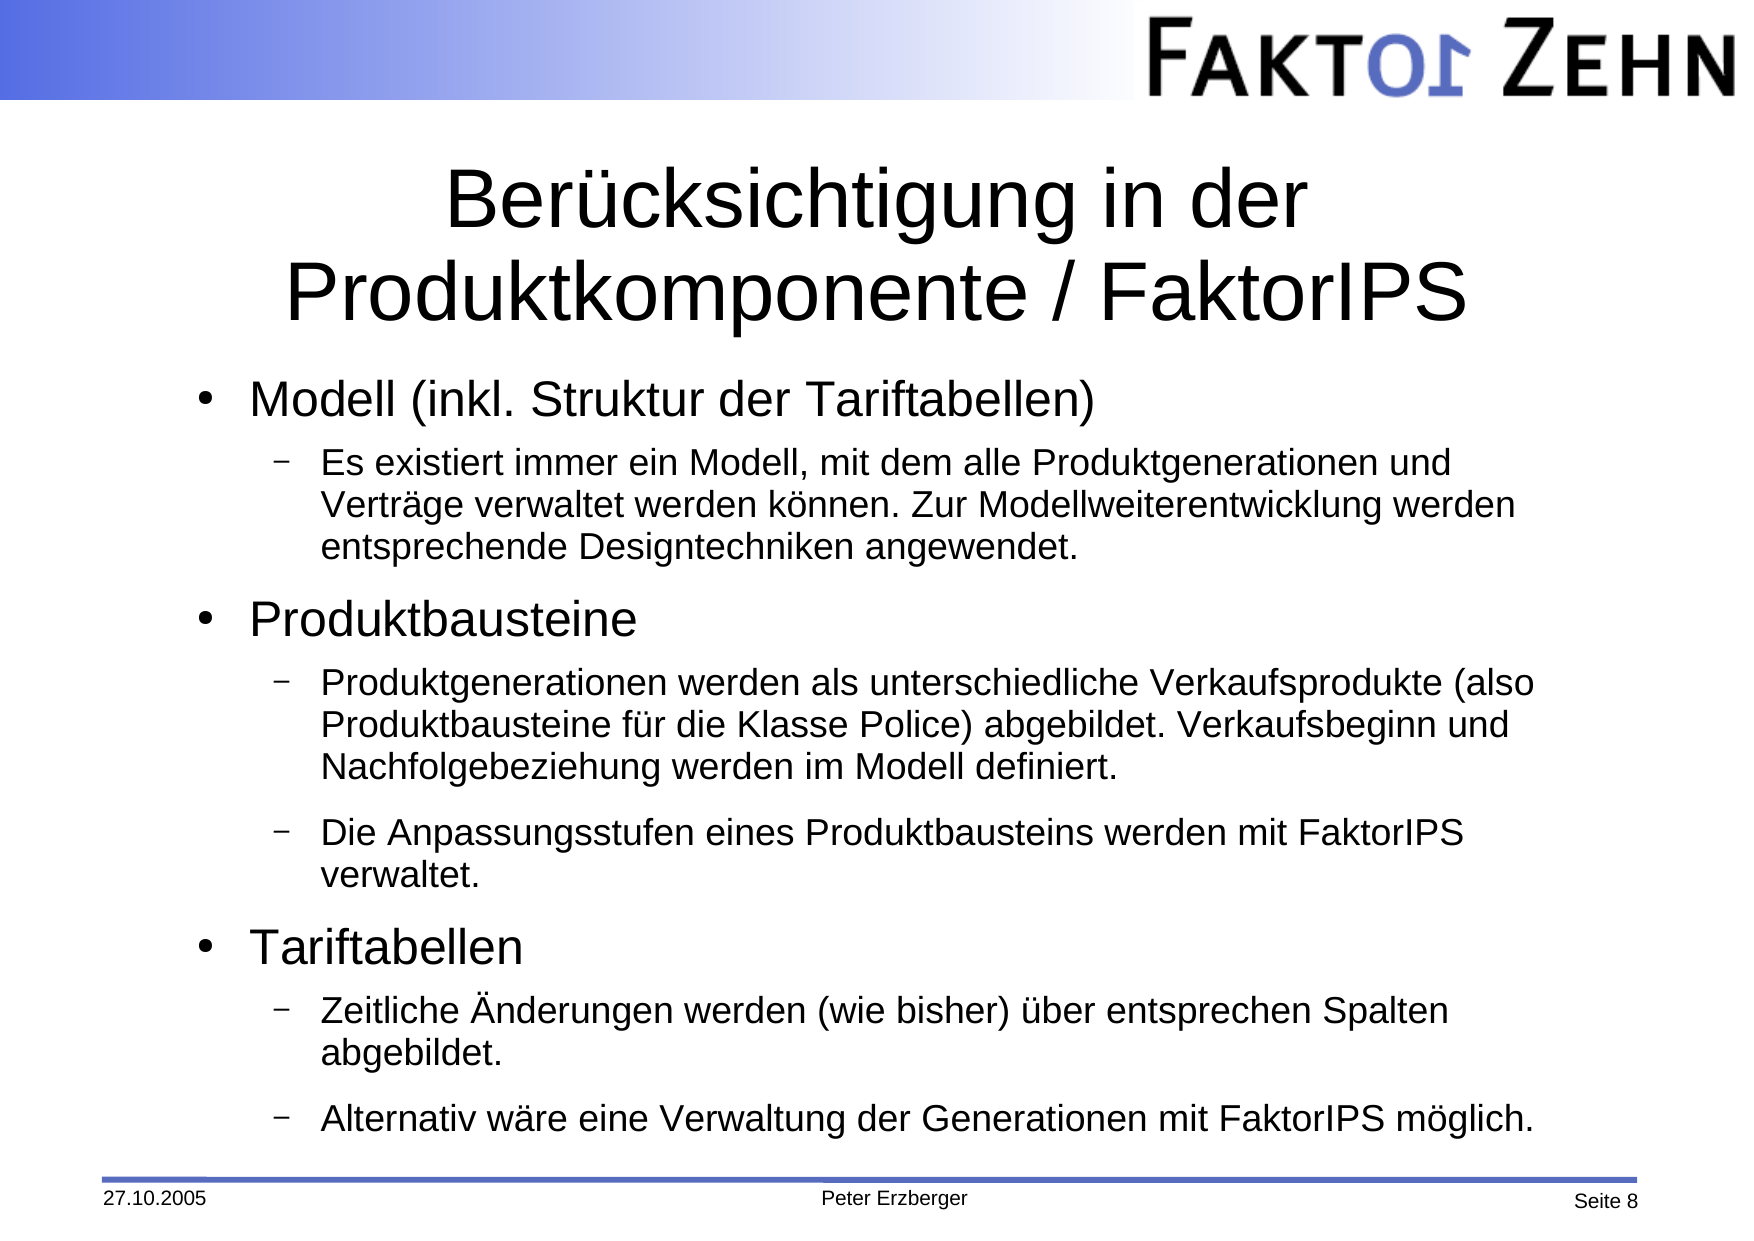

# Berücksichtigung in der Produktkomponente / FaktorIPS
Modell (inkl. Struktur der Tariftabellen)
Es existiert immer ein Modell, mit dem alle Produktgenerationen und Verträge verwaltet werden können. Zur Modellweiterentwicklung werden entsprechende Designtechniken angewendet.
Produktbausteine
Produktgenerationen werden als unterschiedliche Verkaufsprodukte (also Produktbausteine für die Klasse Police) abgebildet. Verkaufsbeginn und Nachfolgebeziehung werden im Modell definiert.
Die Anpassungsstufen eines Produktbausteins werden mit FaktorIPS verwaltet.
Tariftabellen
Zeitliche Änderungen werden (wie bisher) über entsprechen Spalten abgebildet.
Alternativ wäre eine Verwaltung der Generationen mit FaktorIPS möglich.